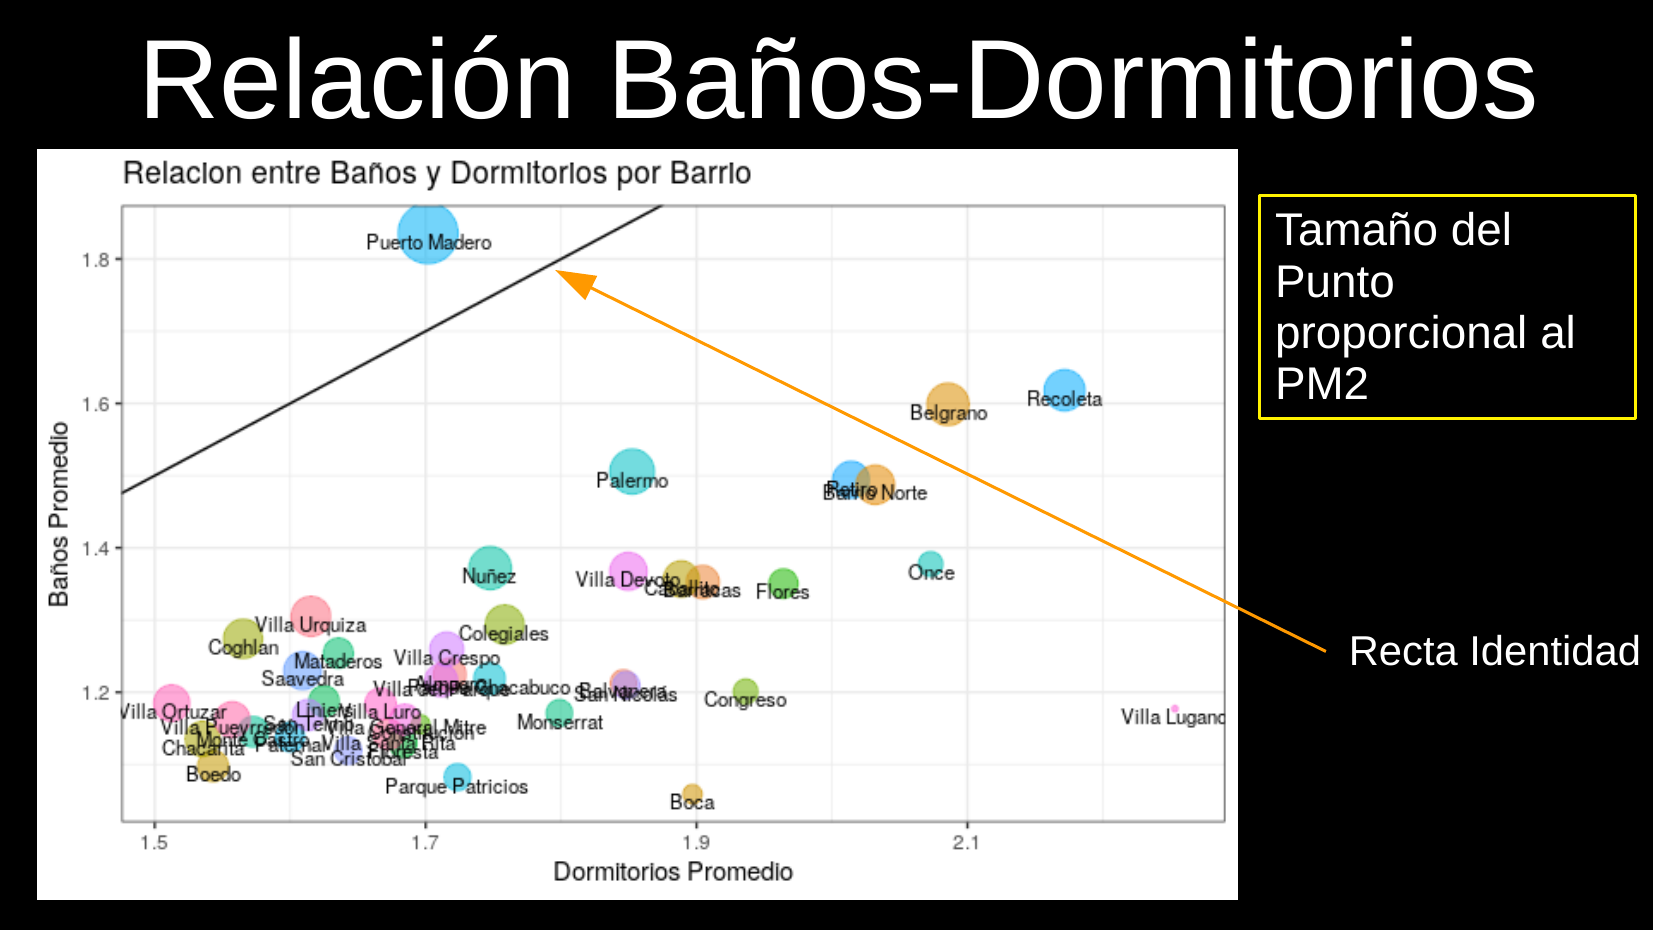

Relación Baños-Dormitorios
Tamaño del Punto proporcional al PM2
Recta Identidad